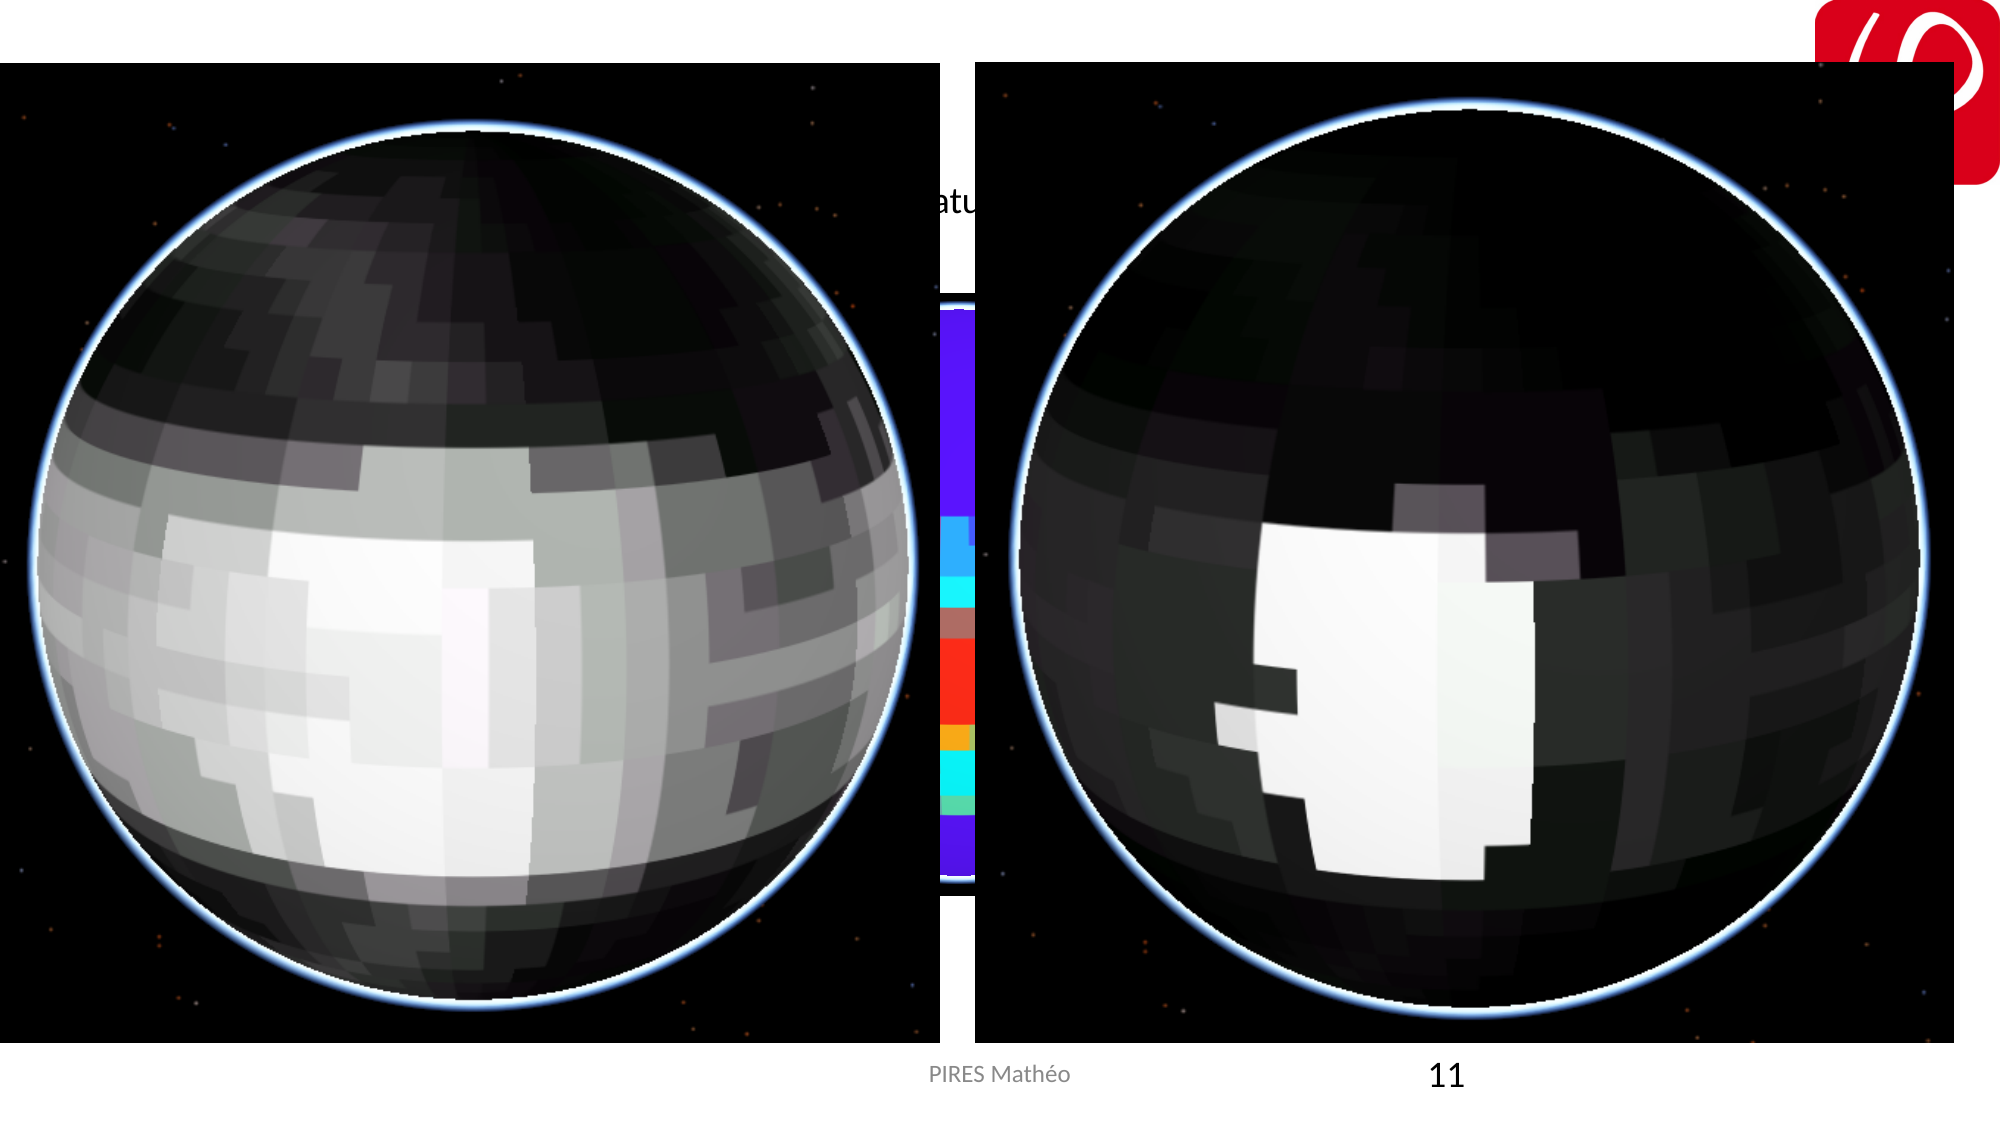

Precipitations : 0.2
Temperature : 0.5
Radiations : 0.3
PIRES Mathéo